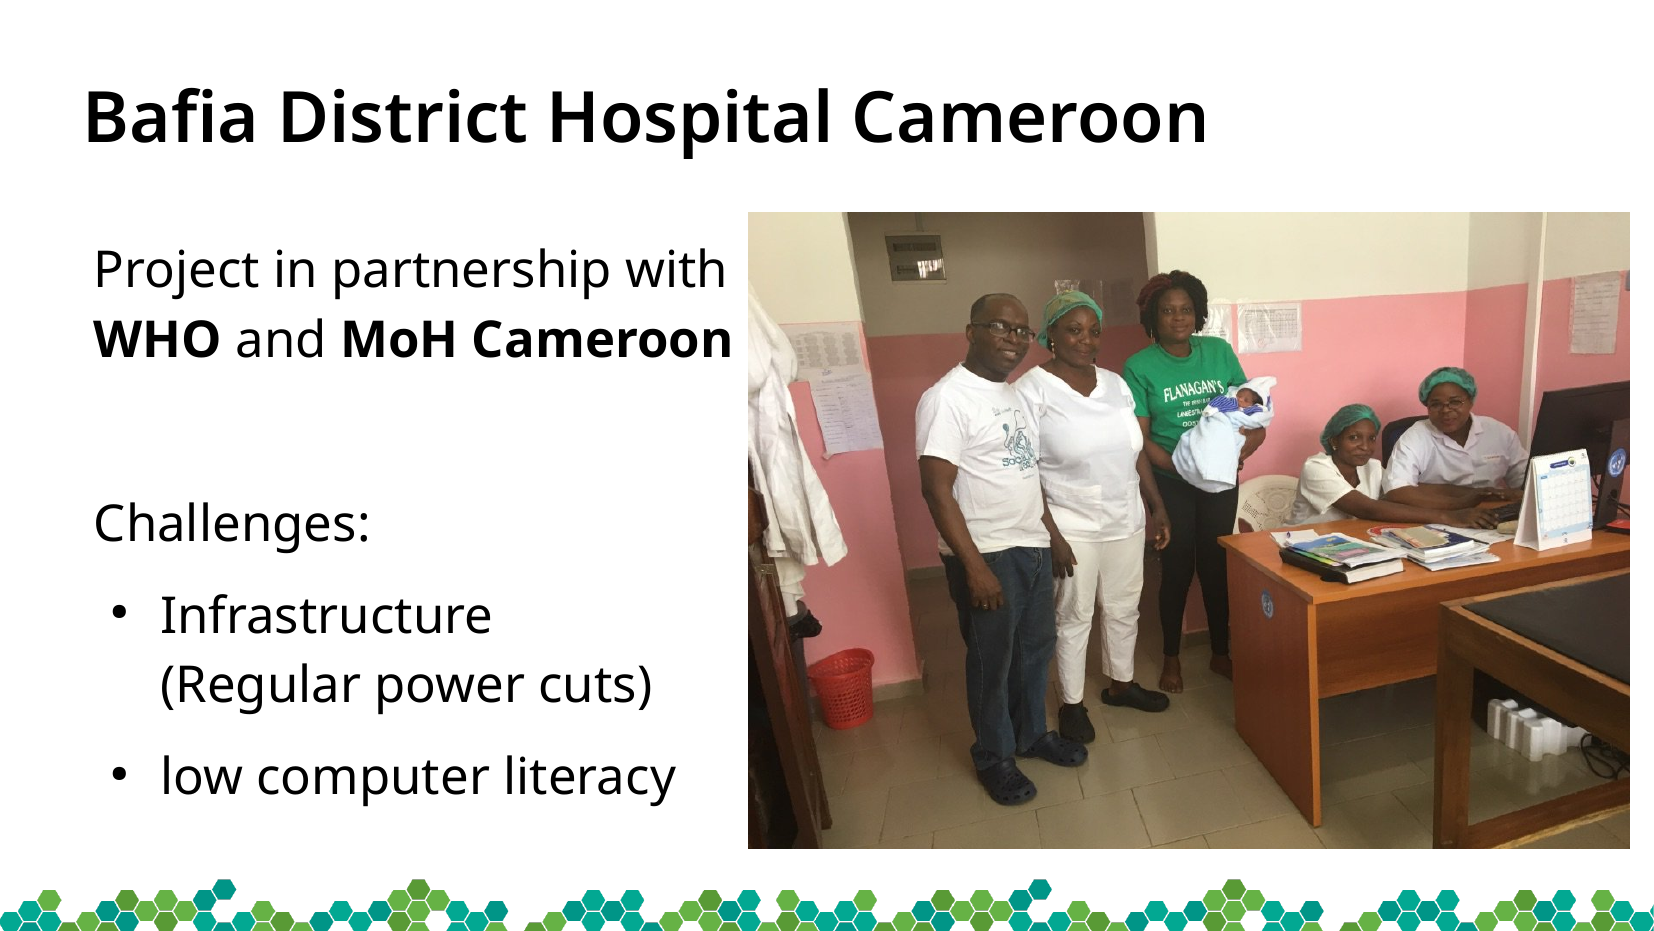

# Bafia District Hospital Cameroon
Project in partnership with
WHO and MoH Cameroon
Challenges:
Infrastructure
(Regular power cuts)
low computer literacy